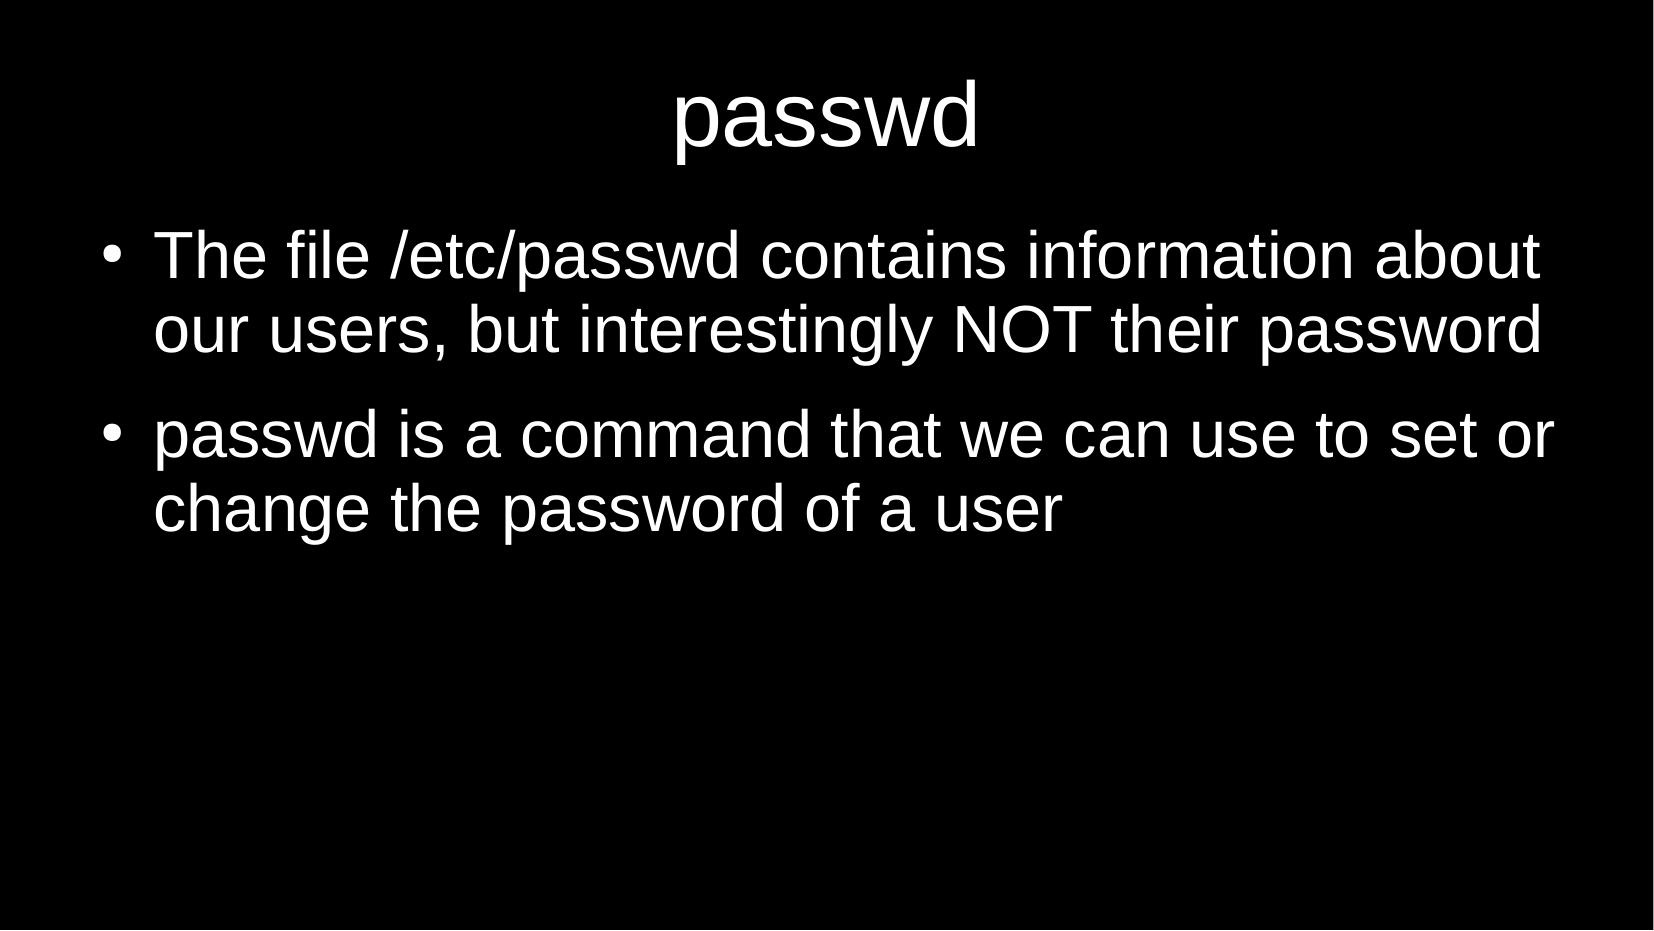

# passwd
The file /etc/passwd contains information about our users, but interestingly NOT their password
passwd is a command that we can use to set or change the password of a user